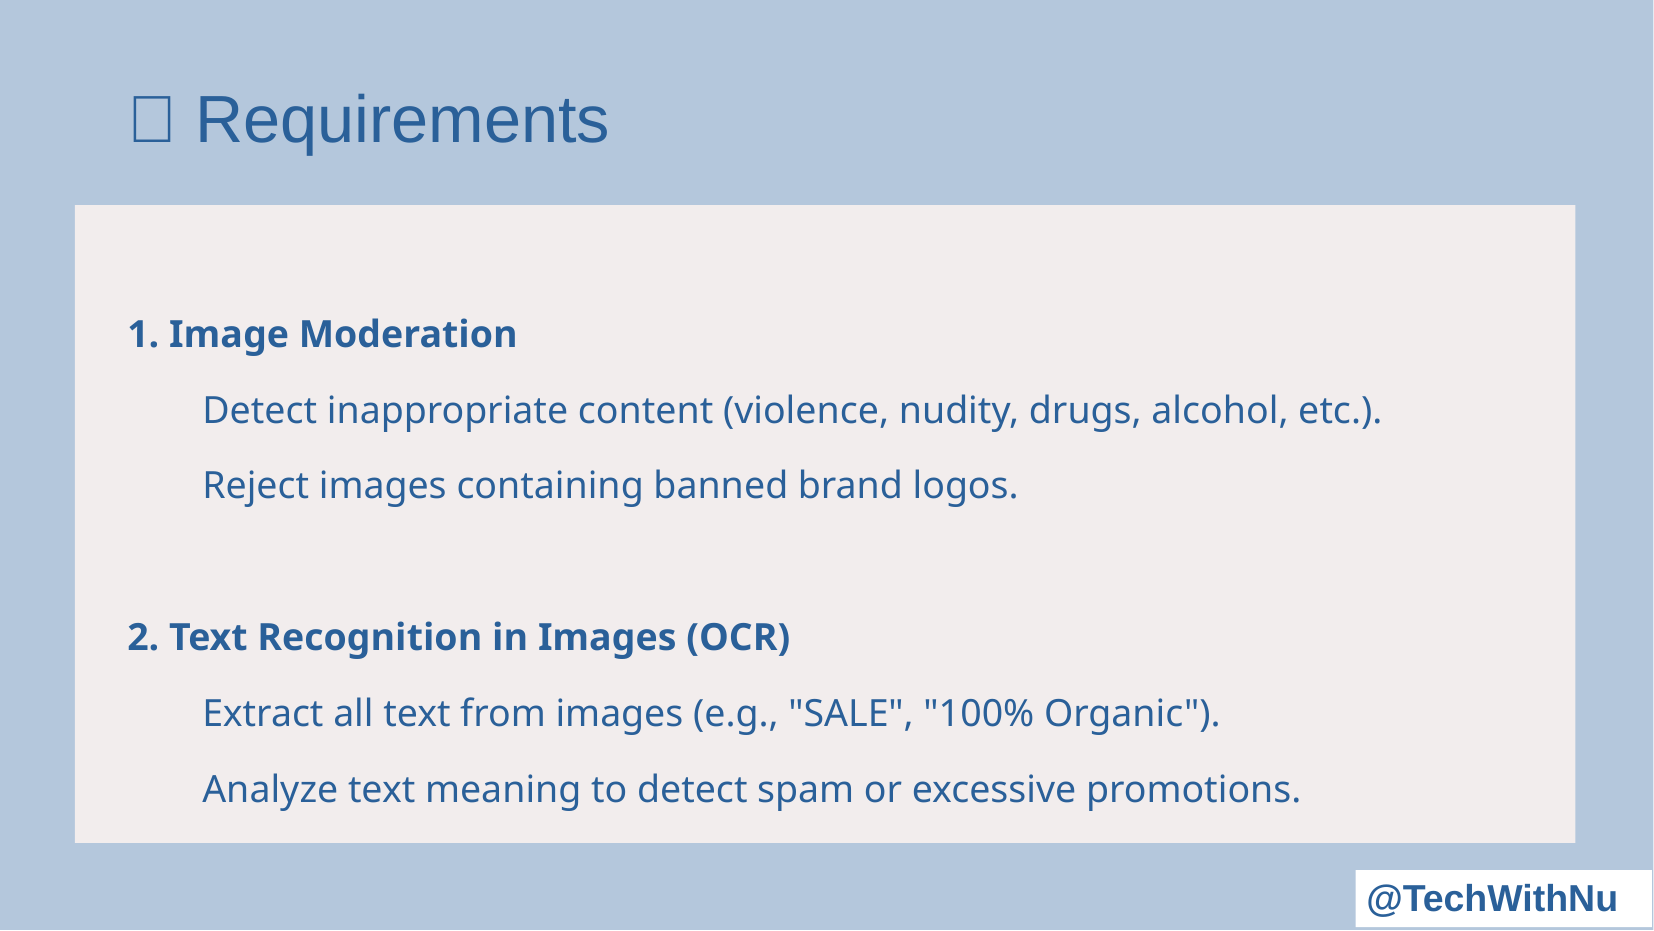

🎯 Requirements
1. Image Moderation
	Detect inappropriate content (violence, nudity, drugs, alcohol, etc.).
	Reject images containing banned brand logos.
2. Text Recognition in Images (OCR)
	Extract all text from images (e.g., "SALE", "100% Organic").
	Analyze text meaning to detect spam or excessive promotions.
@TechWithNu